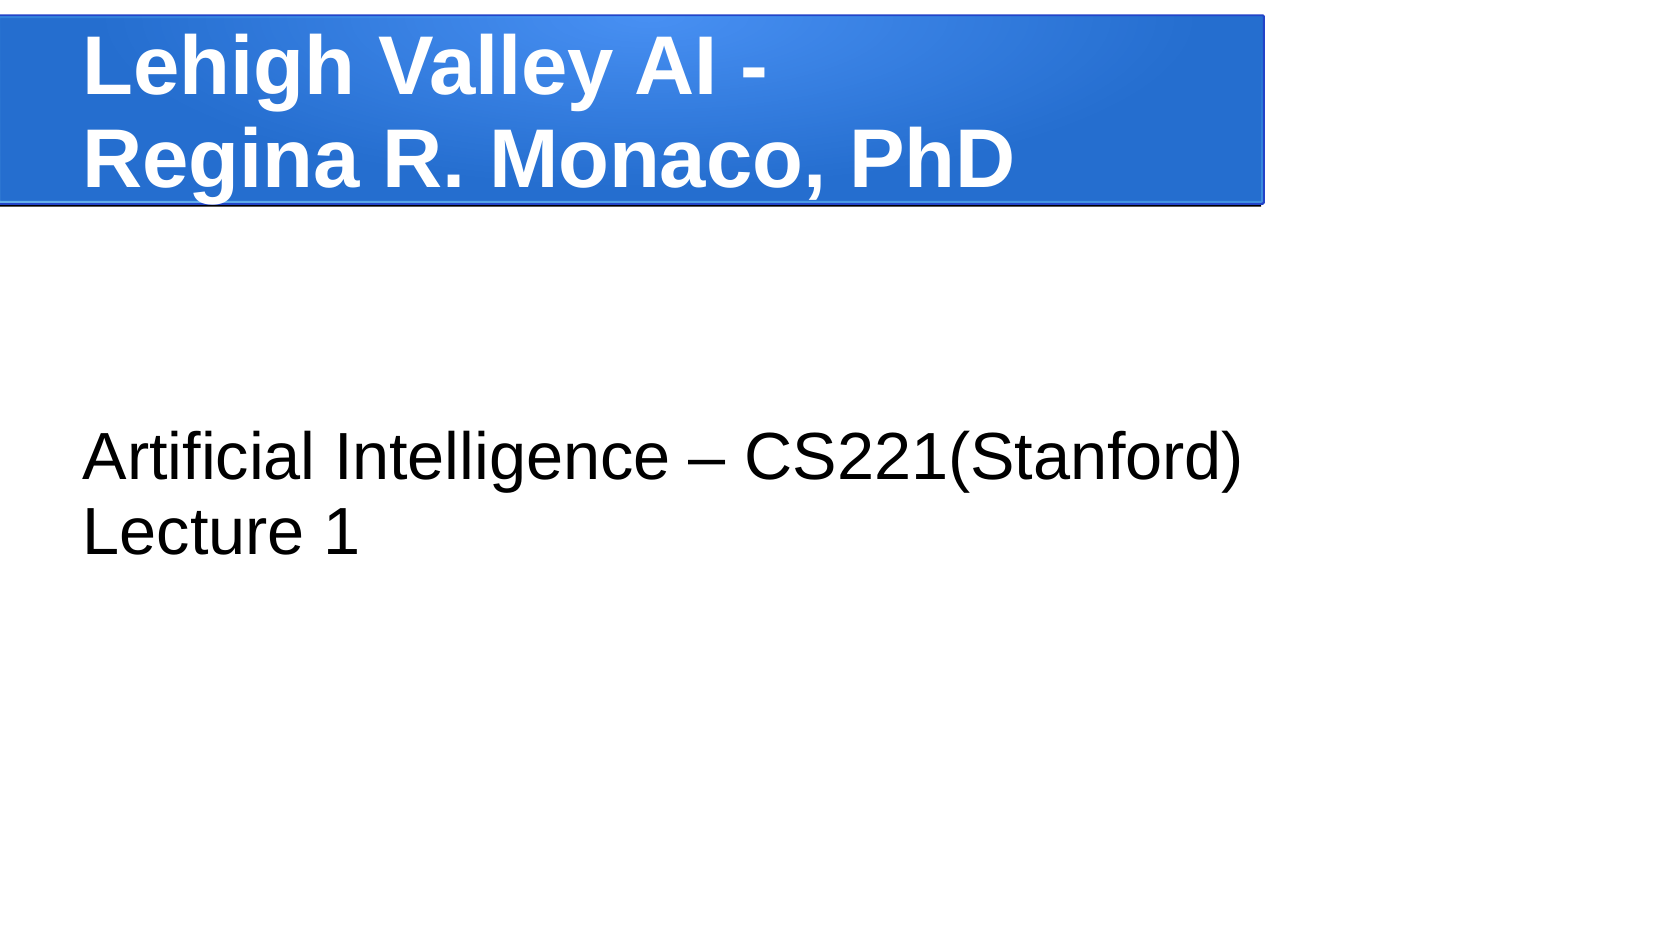

# Lehigh Valley AI - Regina R. Monaco, PhD
Artificial Intelligence – CS221(Stanford)
Lecture 1